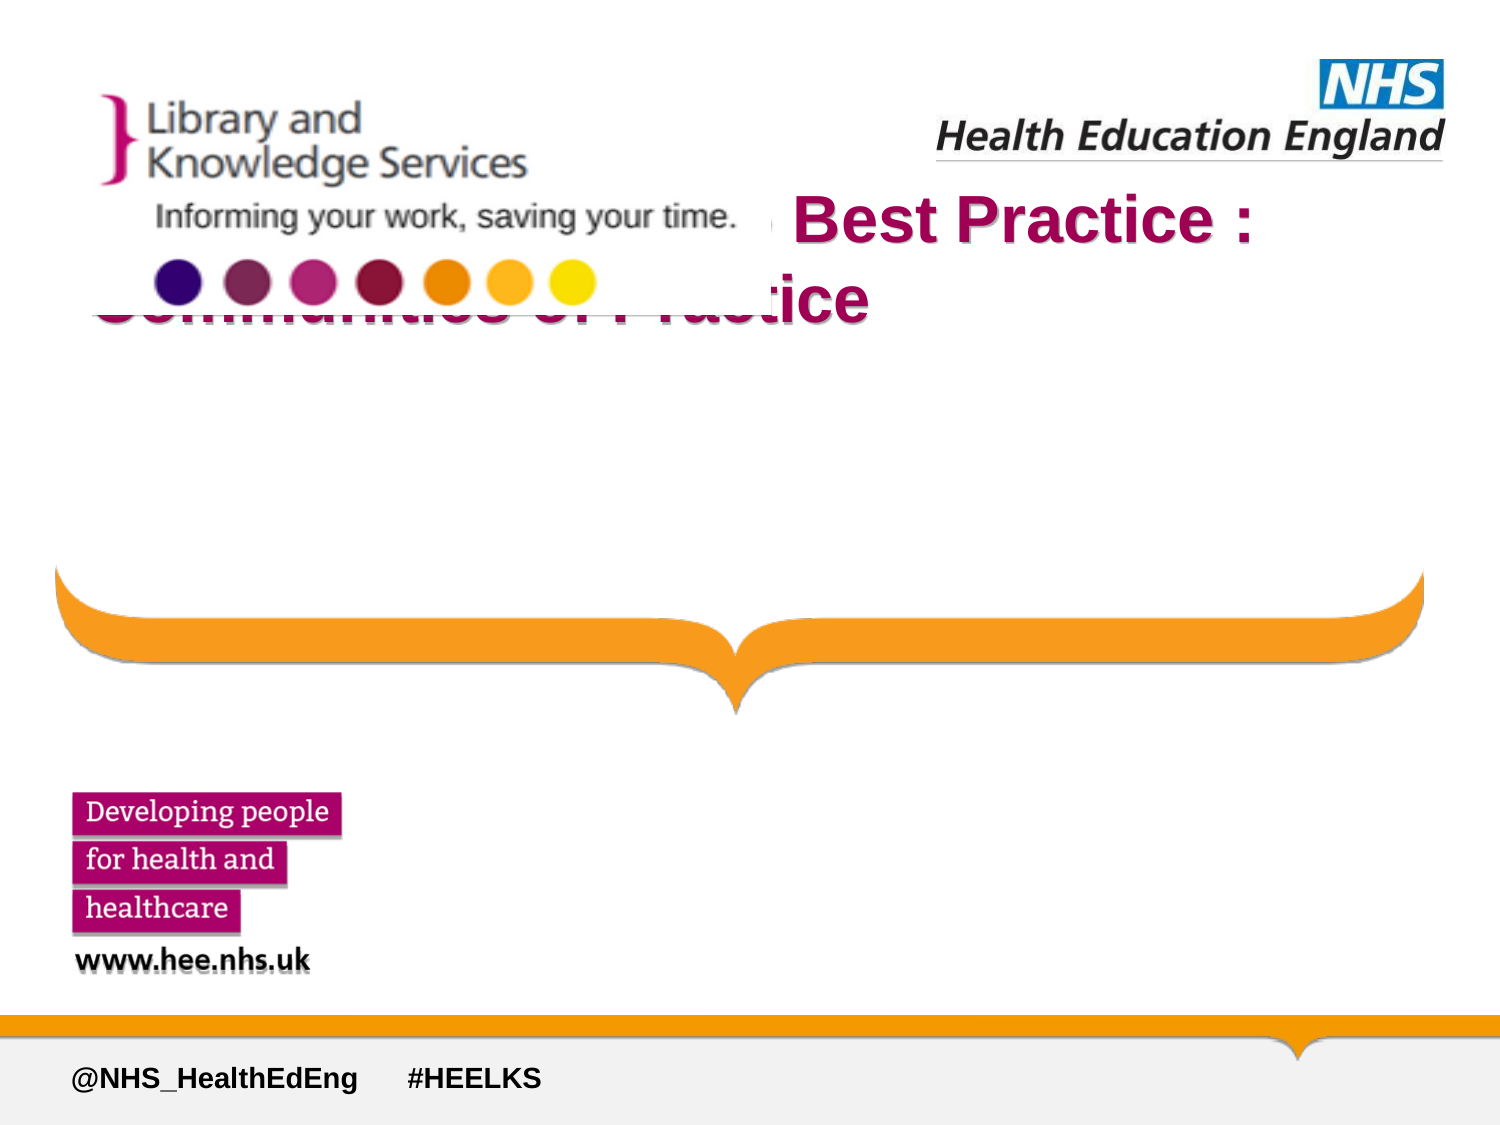

# Connecting People to Best Practice : Communities of Practice
@NHS_HealthEdEng #HEELKS